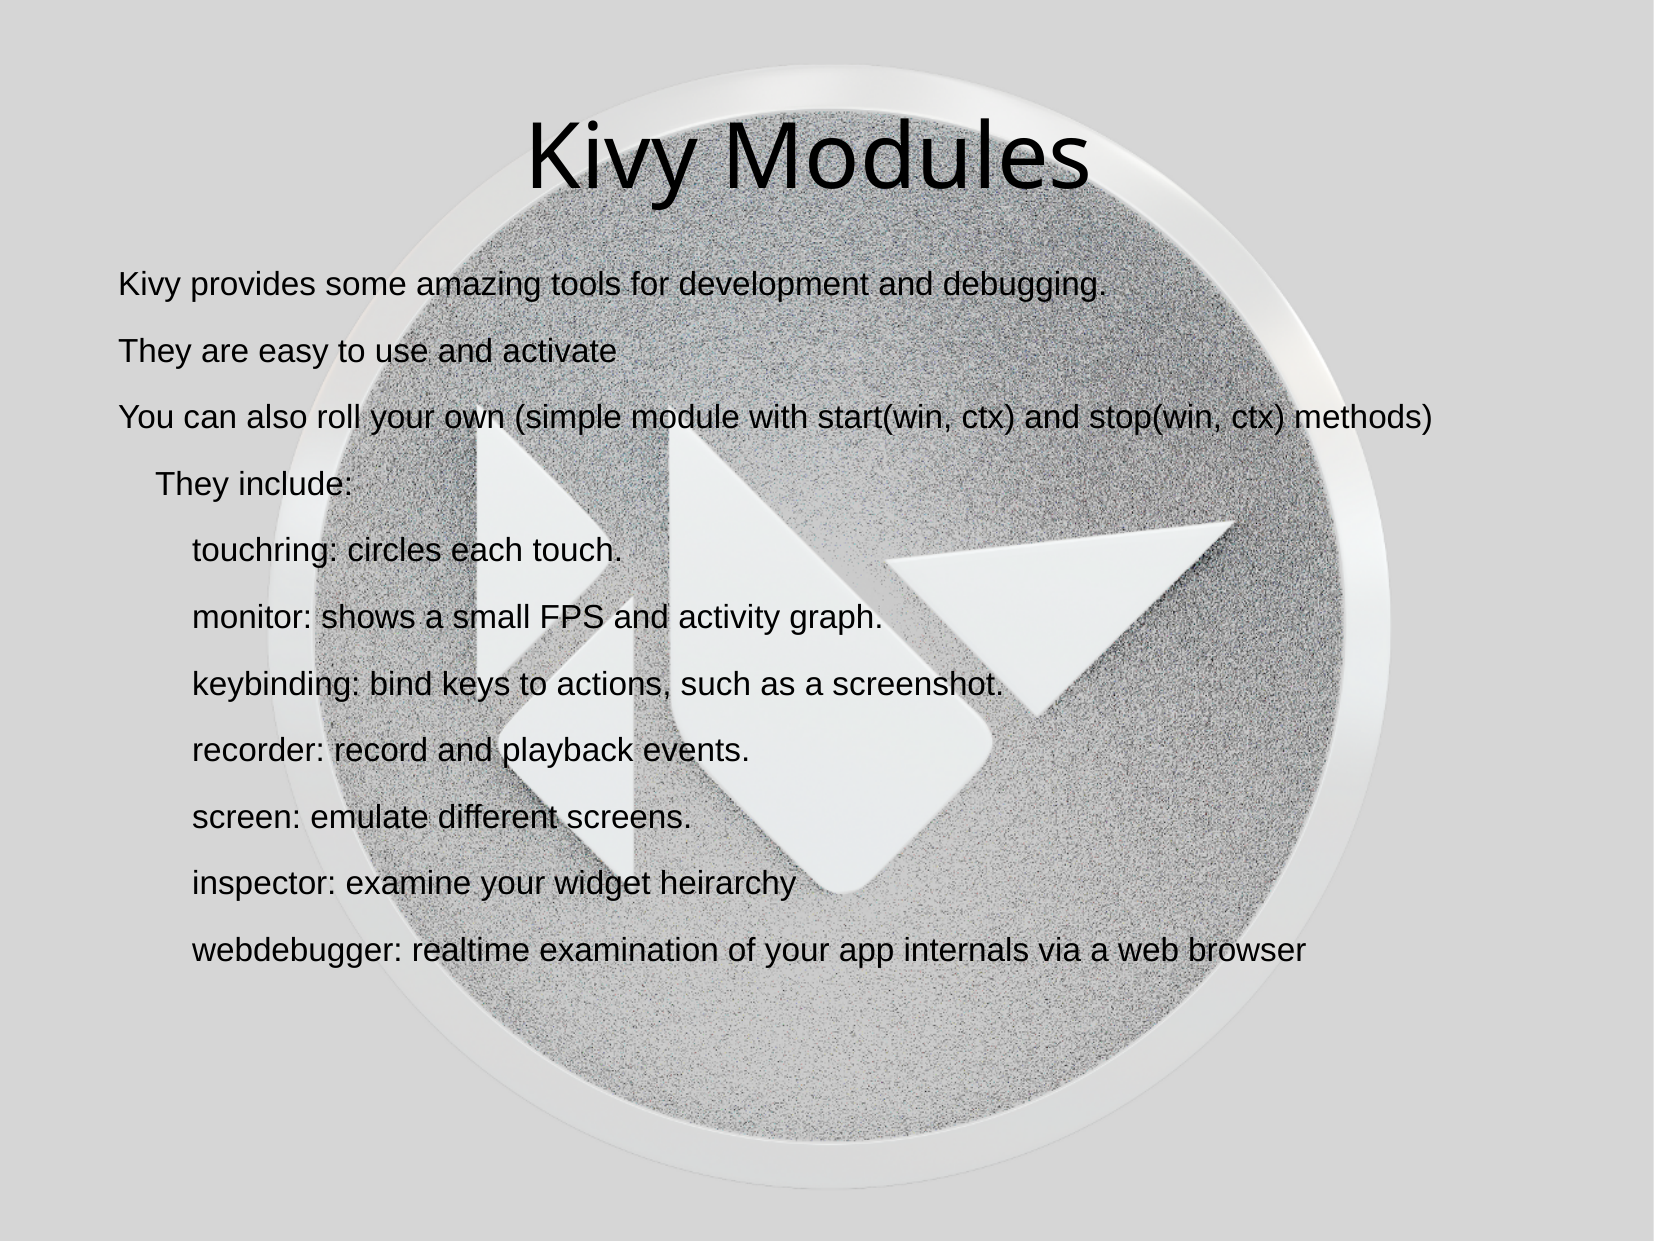

# Kivy Modules
Kivy provides some amazing tools for development and debugging.
They are easy to use and activate
You can also roll your own (simple module with start(win, ctx) and stop(win, ctx) methods)
 They include:
 touchring: circles each touch.
 monitor: shows a small FPS and activity graph.
 keybinding: bind keys to actions, such as a screenshot.
 recorder: record and playback events.
 screen: emulate different screens.
 inspector: examine your widget heirarchy
 webdebugger: realtime examination of your app internals via a web browser